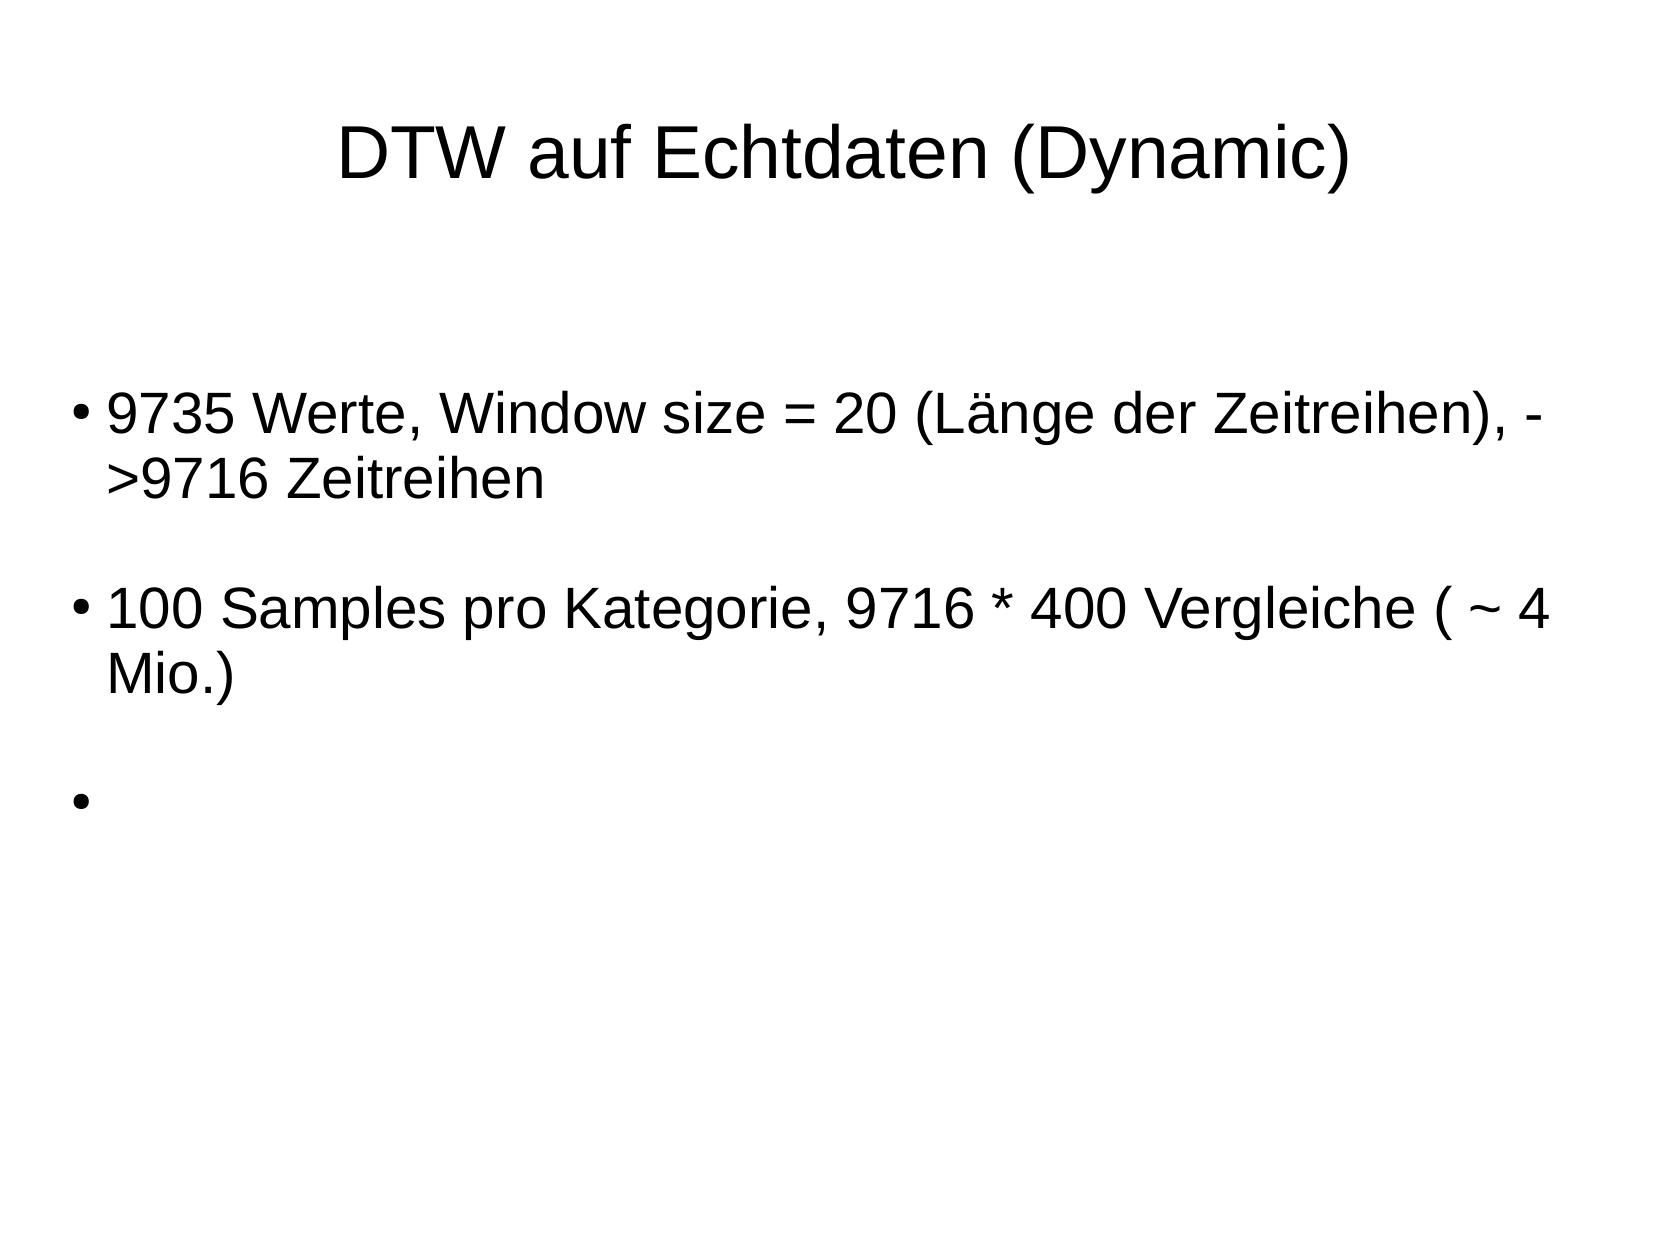

# DTW auf Echtdaten (Dynamic)
9735 Werte, Window size = 20 (Länge der Zeitreihen), ->9716 Zeitreihen
100 Samples pro Kategorie, 9716 * 400 Vergleiche ( ~ 4 Mio.)